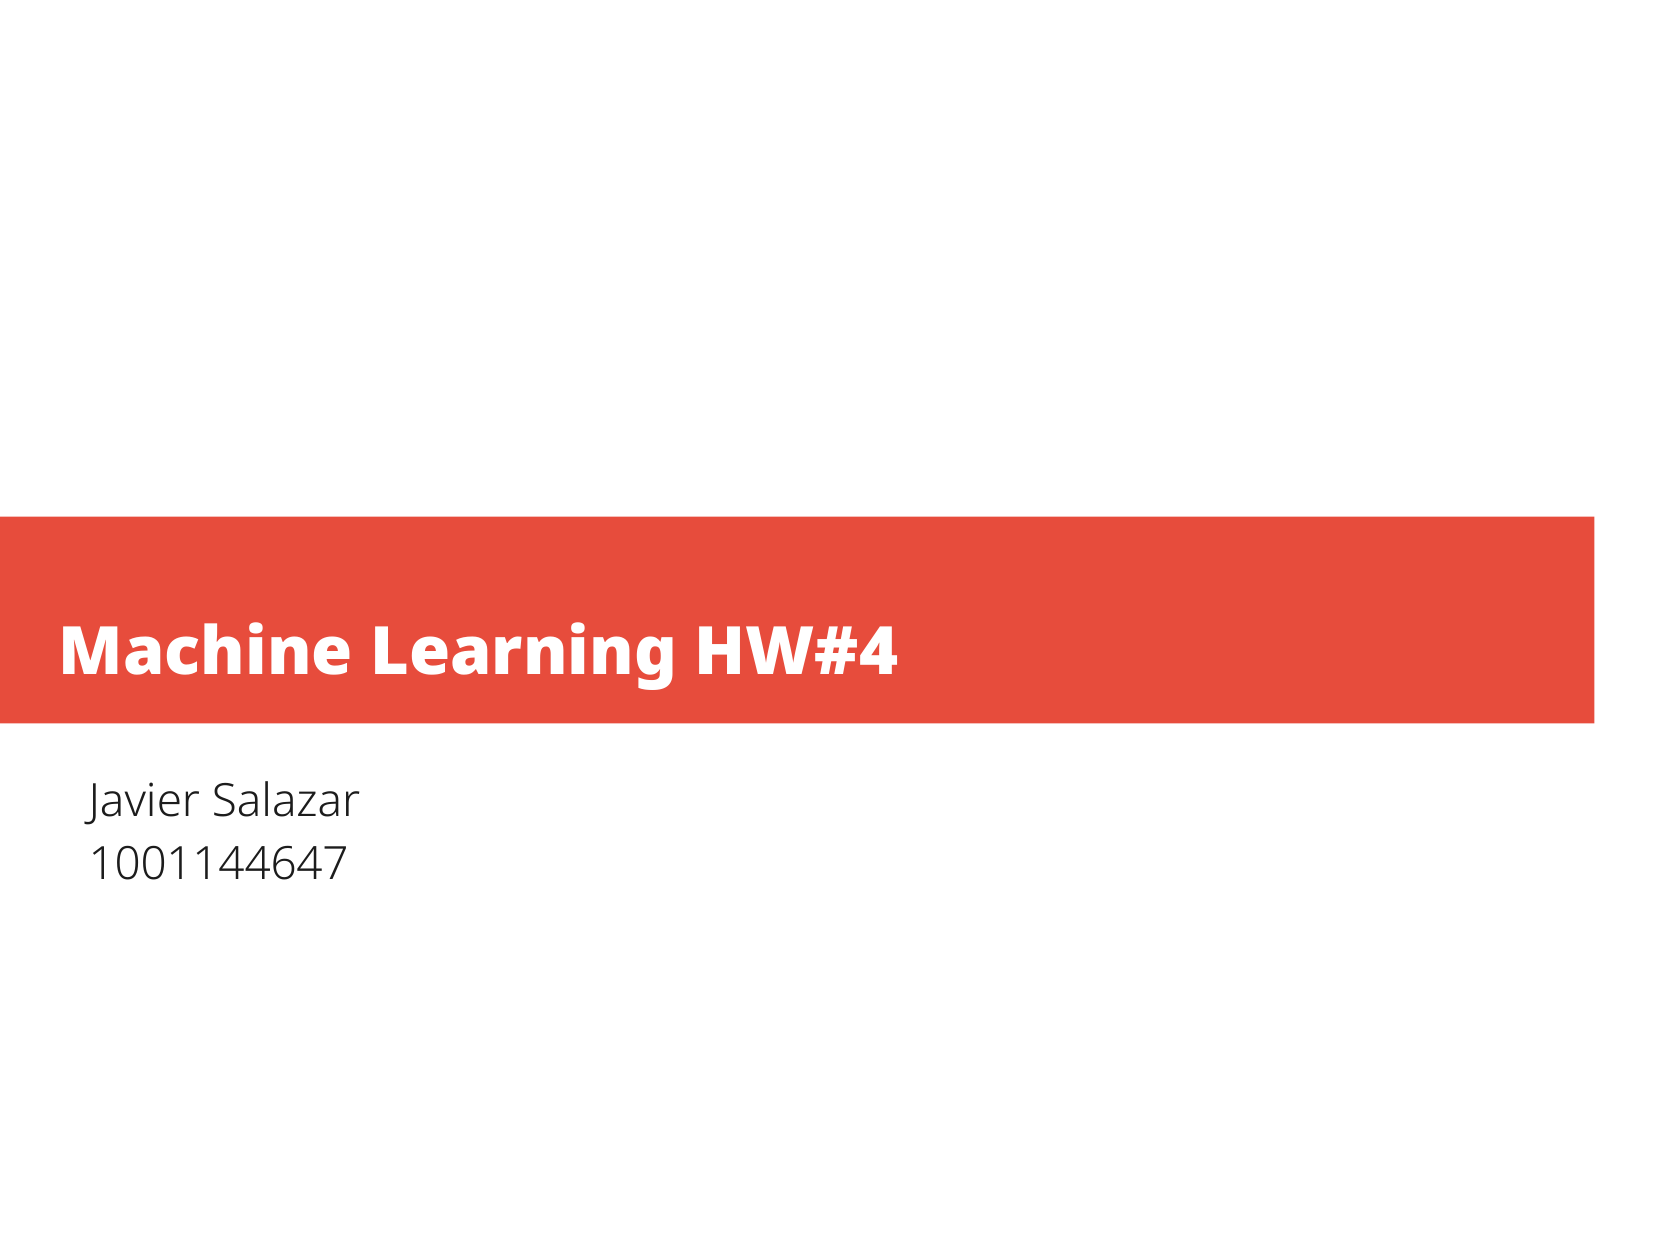

# Machine Learning HW#4
Javier Salazar
1001144647